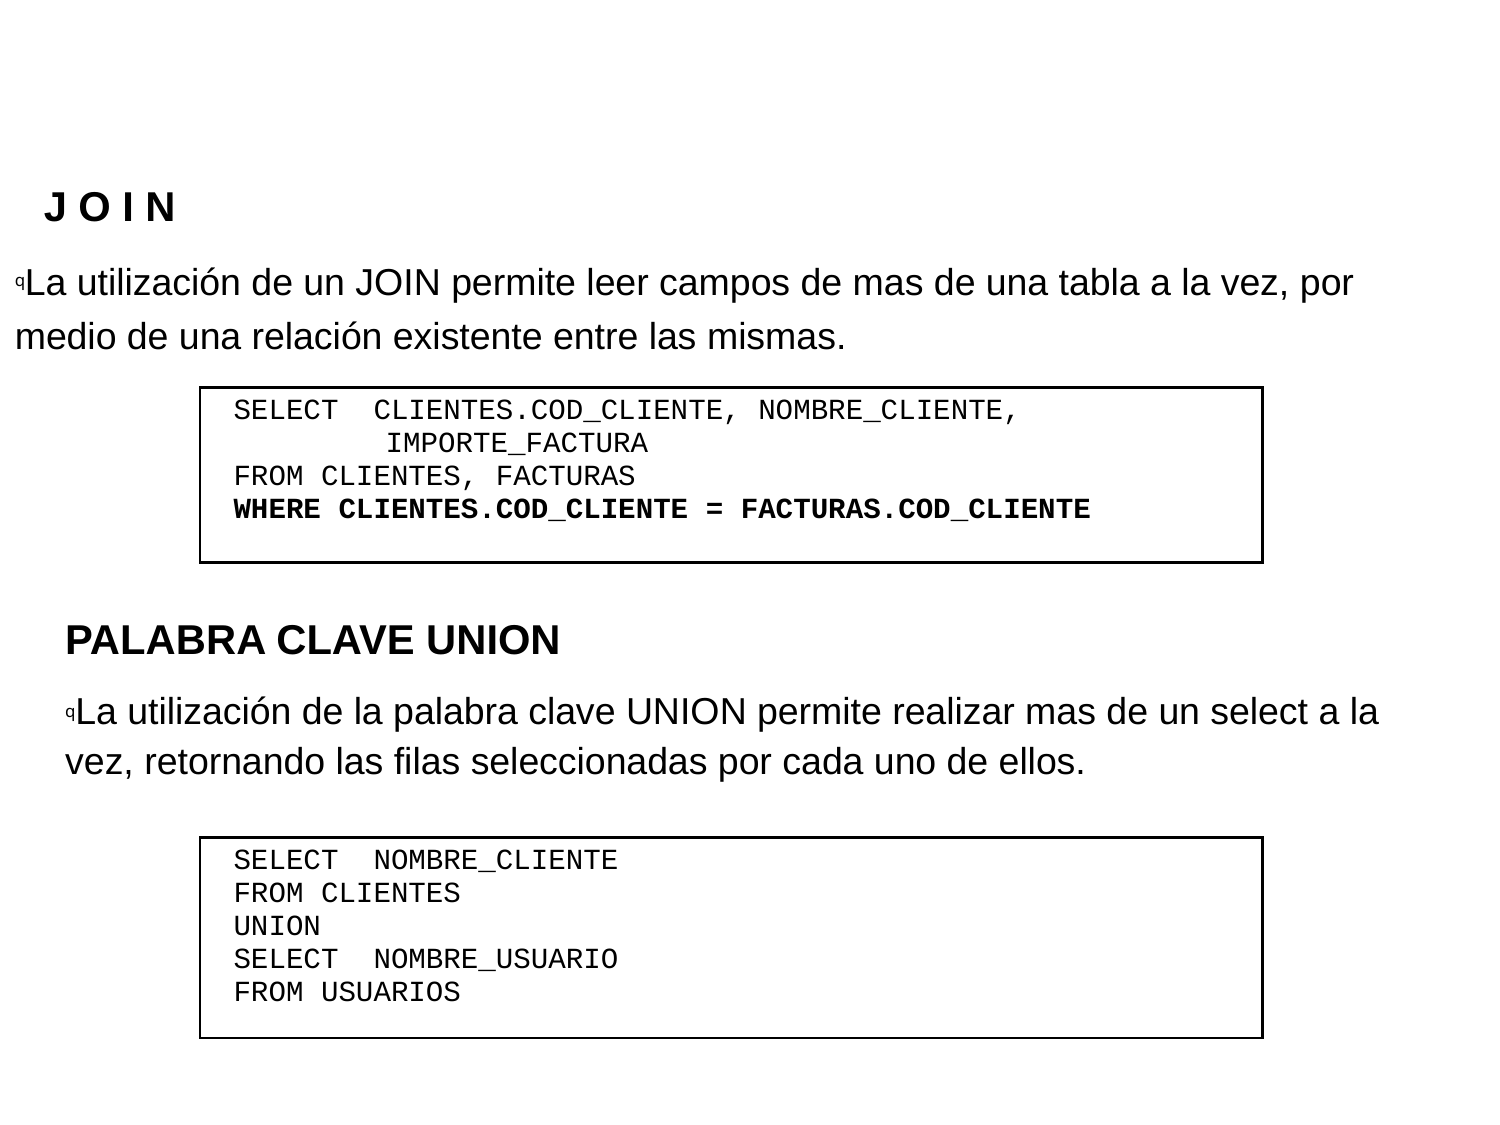

# J O I N
La utilización de un JOIN permite leer campos de mas de una tabla a la vez, por medio de una relación existente entre las mismas.
SELECT CLIENTES.COD_CLIENTE, NOMBRE_CLIENTE,
	 IMPORTE_FACTURA
FROM CLIENTES, FACTURAS
WHERE CLIENTES.COD_CLIENTE = FACTURAS.COD_CLIENTE
PALABRA CLAVE UNION
La utilización de la palabra clave UNION permite realizar mas de un select a la vez, retornando las filas seleccionadas por cada uno de ellos.
SELECT NOMBRE_CLIENTE
FROM CLIENTES
UNION
SELECT NOMBRE_USUARIO
FROM USUARIOS